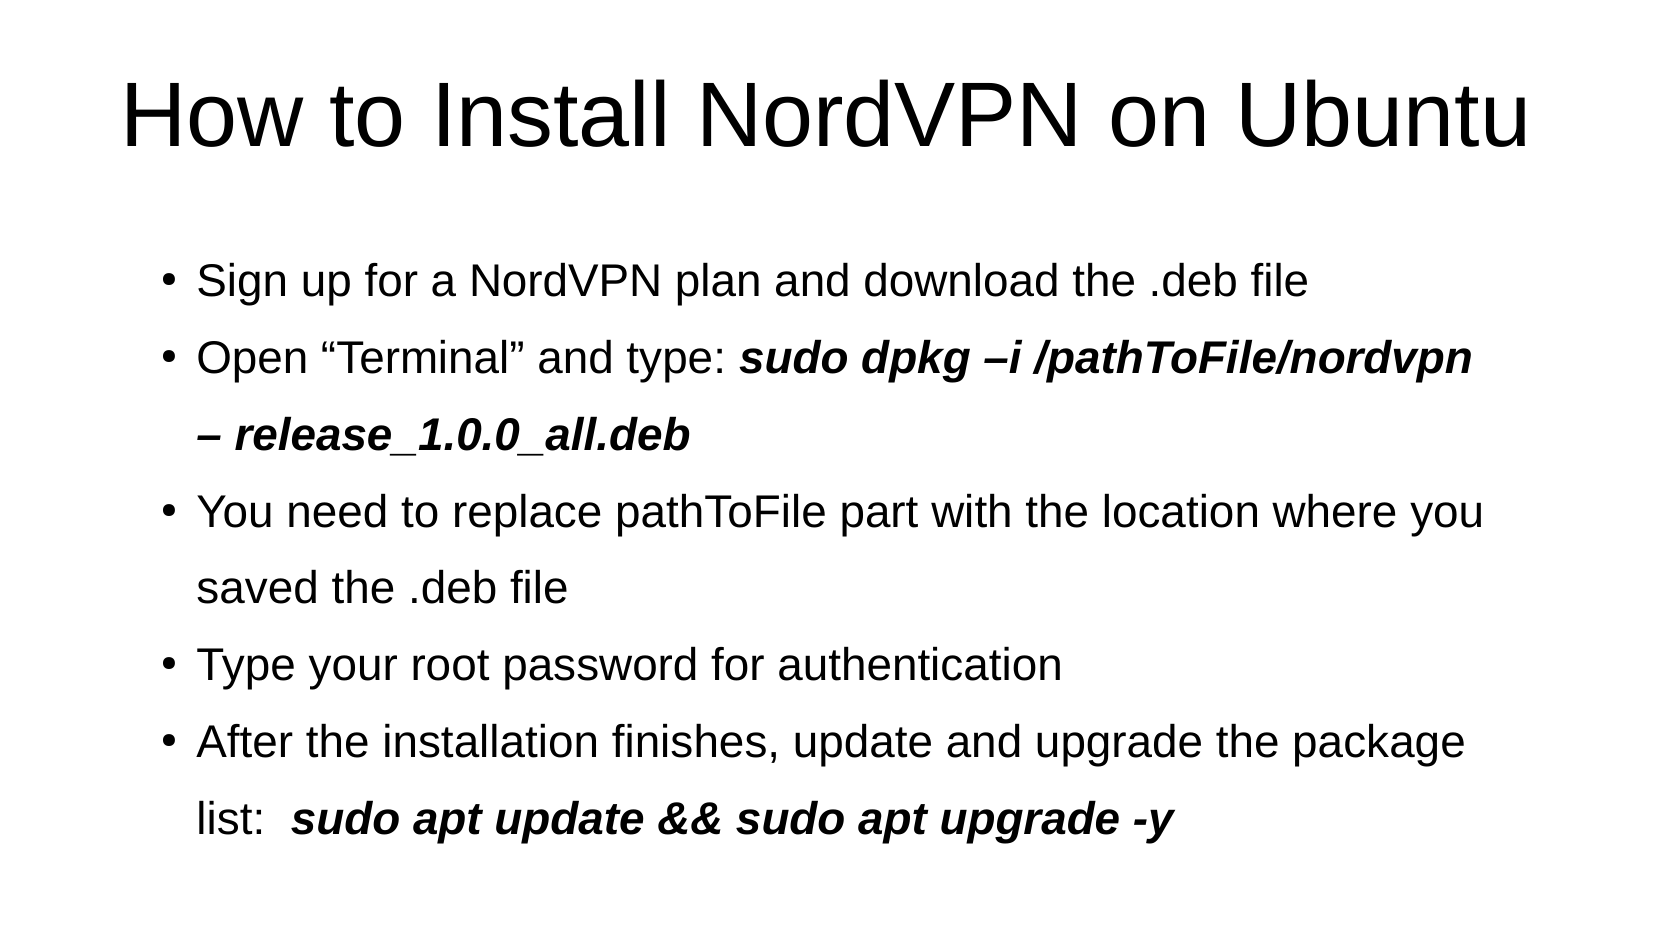

# How to Install NordVPN on Ubuntu
Sign up for a NordVPN plan and download the .deb file
Open “Terminal” and type: sudo dpkg –i /pathToFile/nordvpn – release_1.0.0_all.deb
You need to replace pathToFile part with the location where you saved the .deb file
Type your root password for authentication
After the installation finishes, update and upgrade the package list: sudo apt update && sudo apt upgrade -y